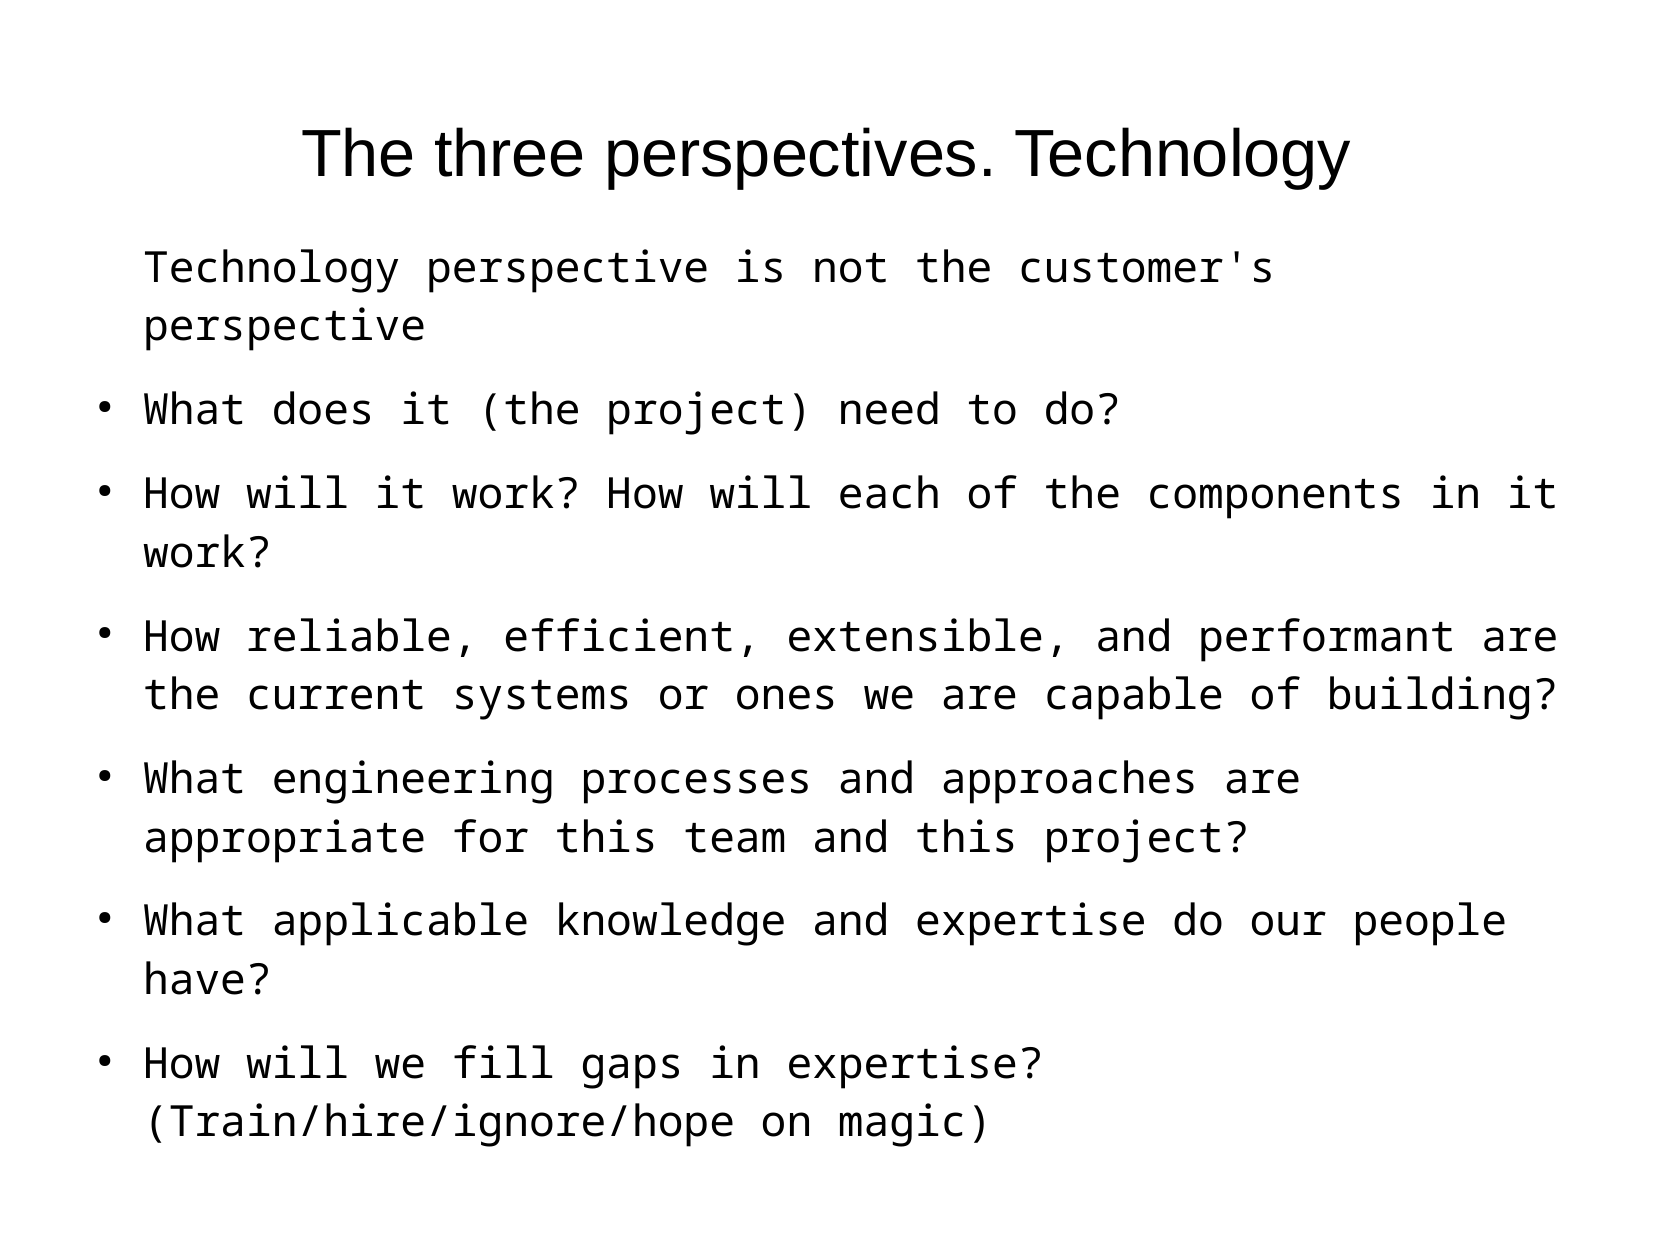

# The three perspectives. Technology
Technology perspective is not the customer's perspective
What does it (the project) need to do?
How will it work? How will each of the components in it work?
How reliable, efficient, extensible, and performant are the current systems or ones we are capable of building?
What engineering processes and approaches are appropriate for this team and this project?
What applicable knowledge and expertise do our people have?
How will we fill gaps in expertise? (Train/hire/ignore/hope on magic)